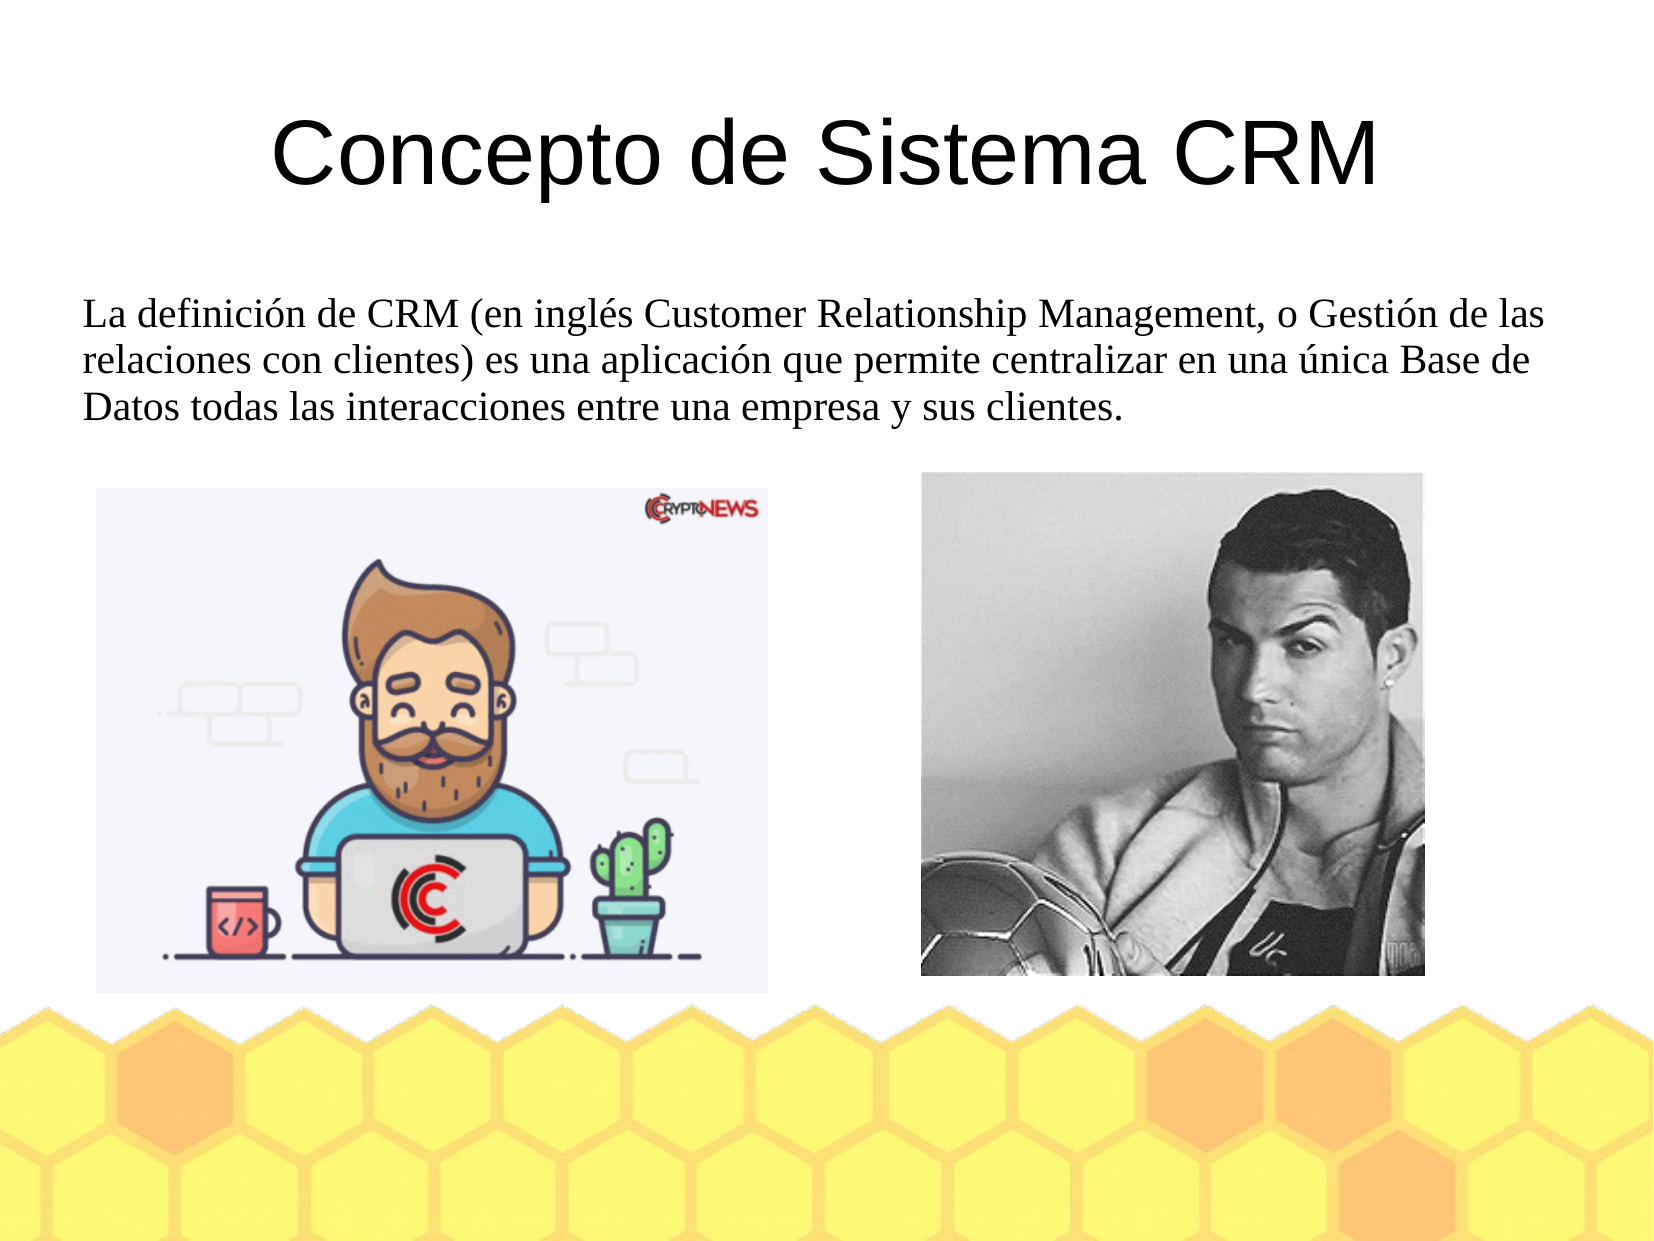

# Concepto de Sistema CRM
La definición de CRM (en inglés Customer Relationship Management, o Gestión de las relaciones con clientes) es una aplicación que permite centralizar en una única Base de Datos todas las interacciones entre una empresa y sus clientes.